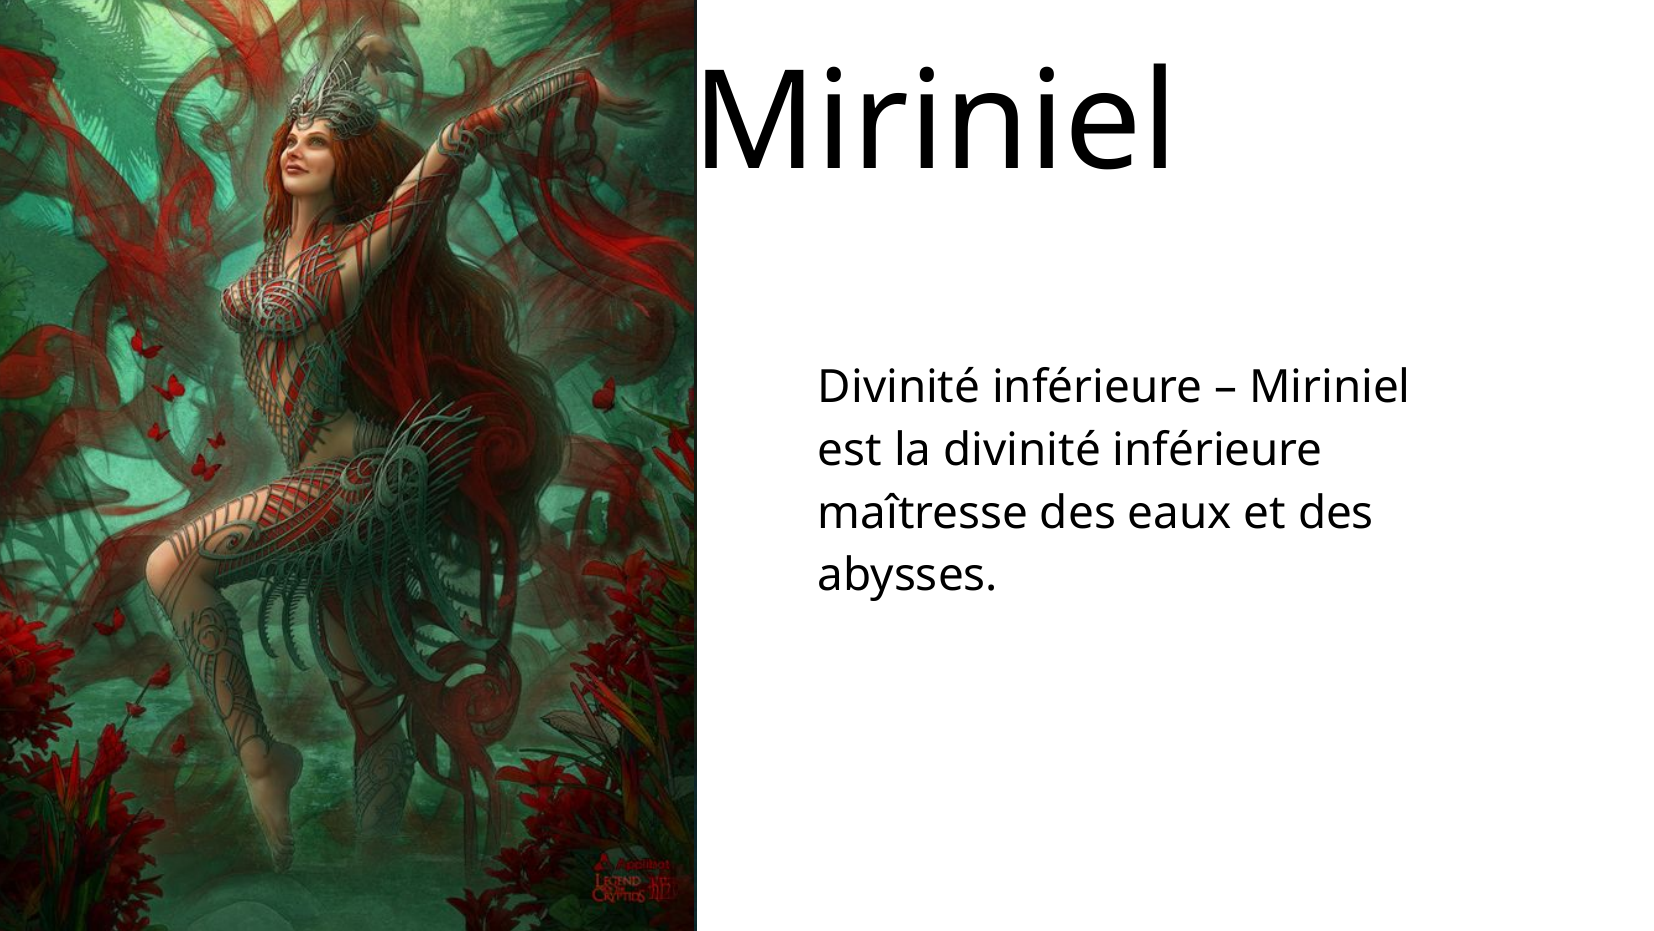

# Miriniel
Divinité inférieure – Miriniel est la divinité inférieure maîtresse des eaux et des abysses.